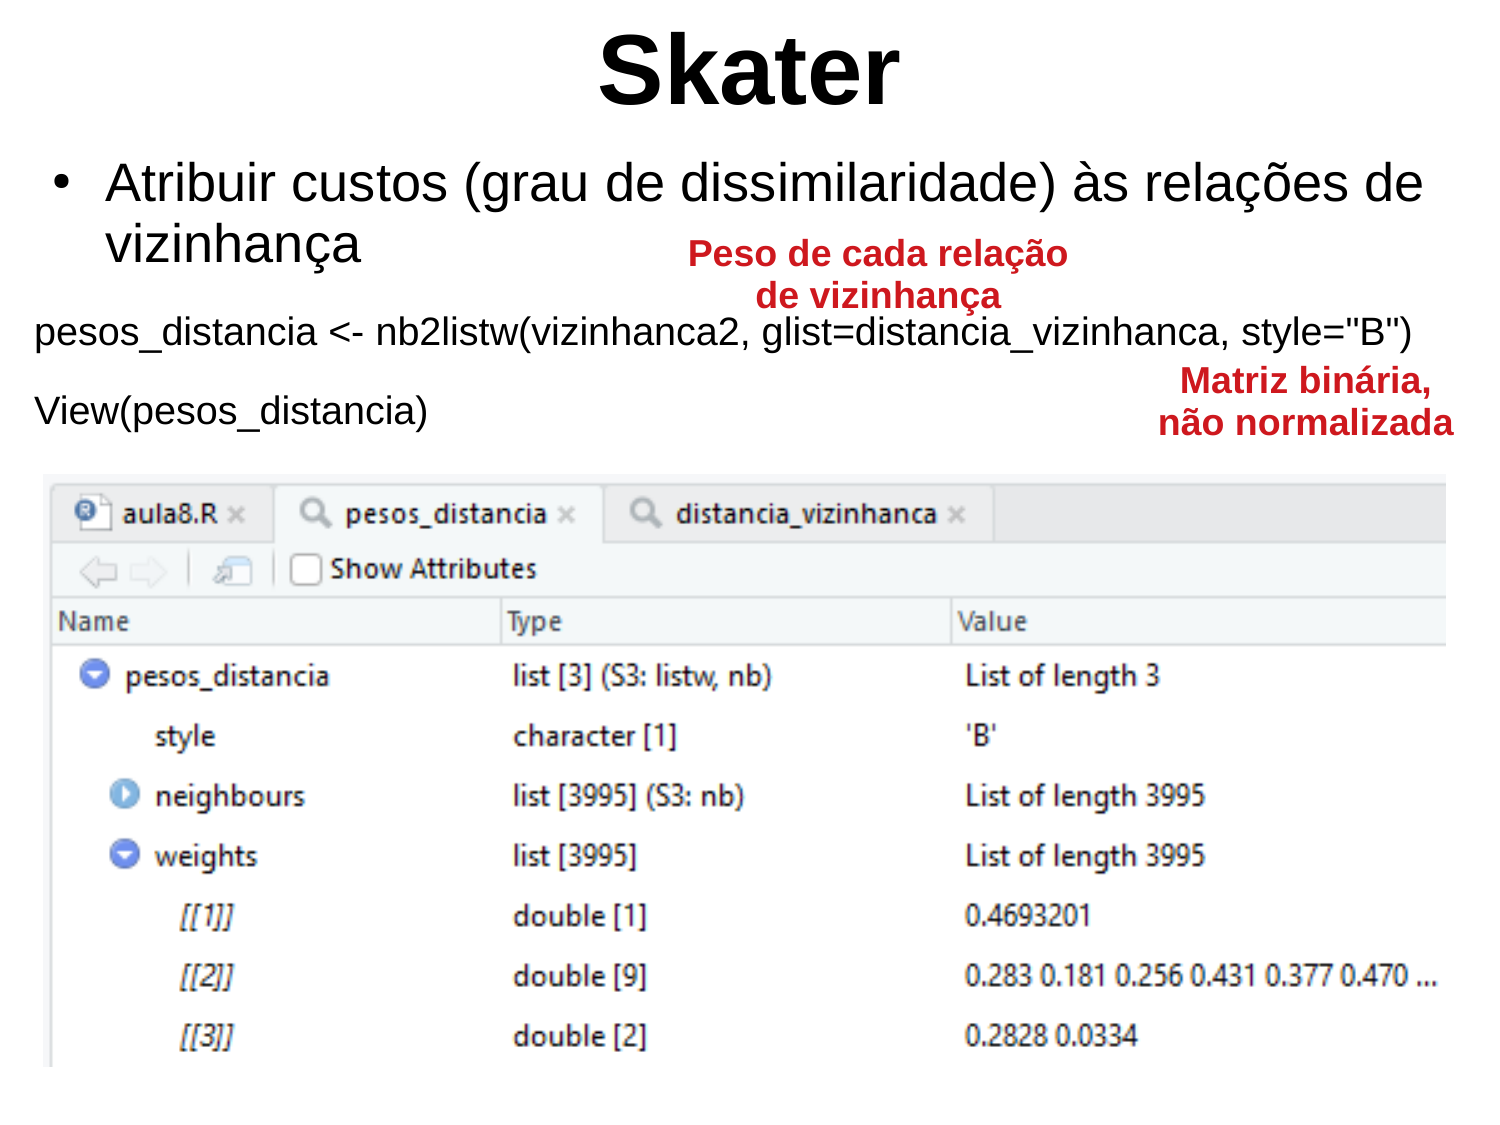

# Skater
Atribuir custos (grau de dissimilaridade) às relações de vizinhança
pesos_distancia <- nb2listw(vizinhanca2, glist=distancia_vizinhanca, style="B")
View(pesos_distancia)
Peso de cada relação de vizinhança
Matriz binária, não normalizada